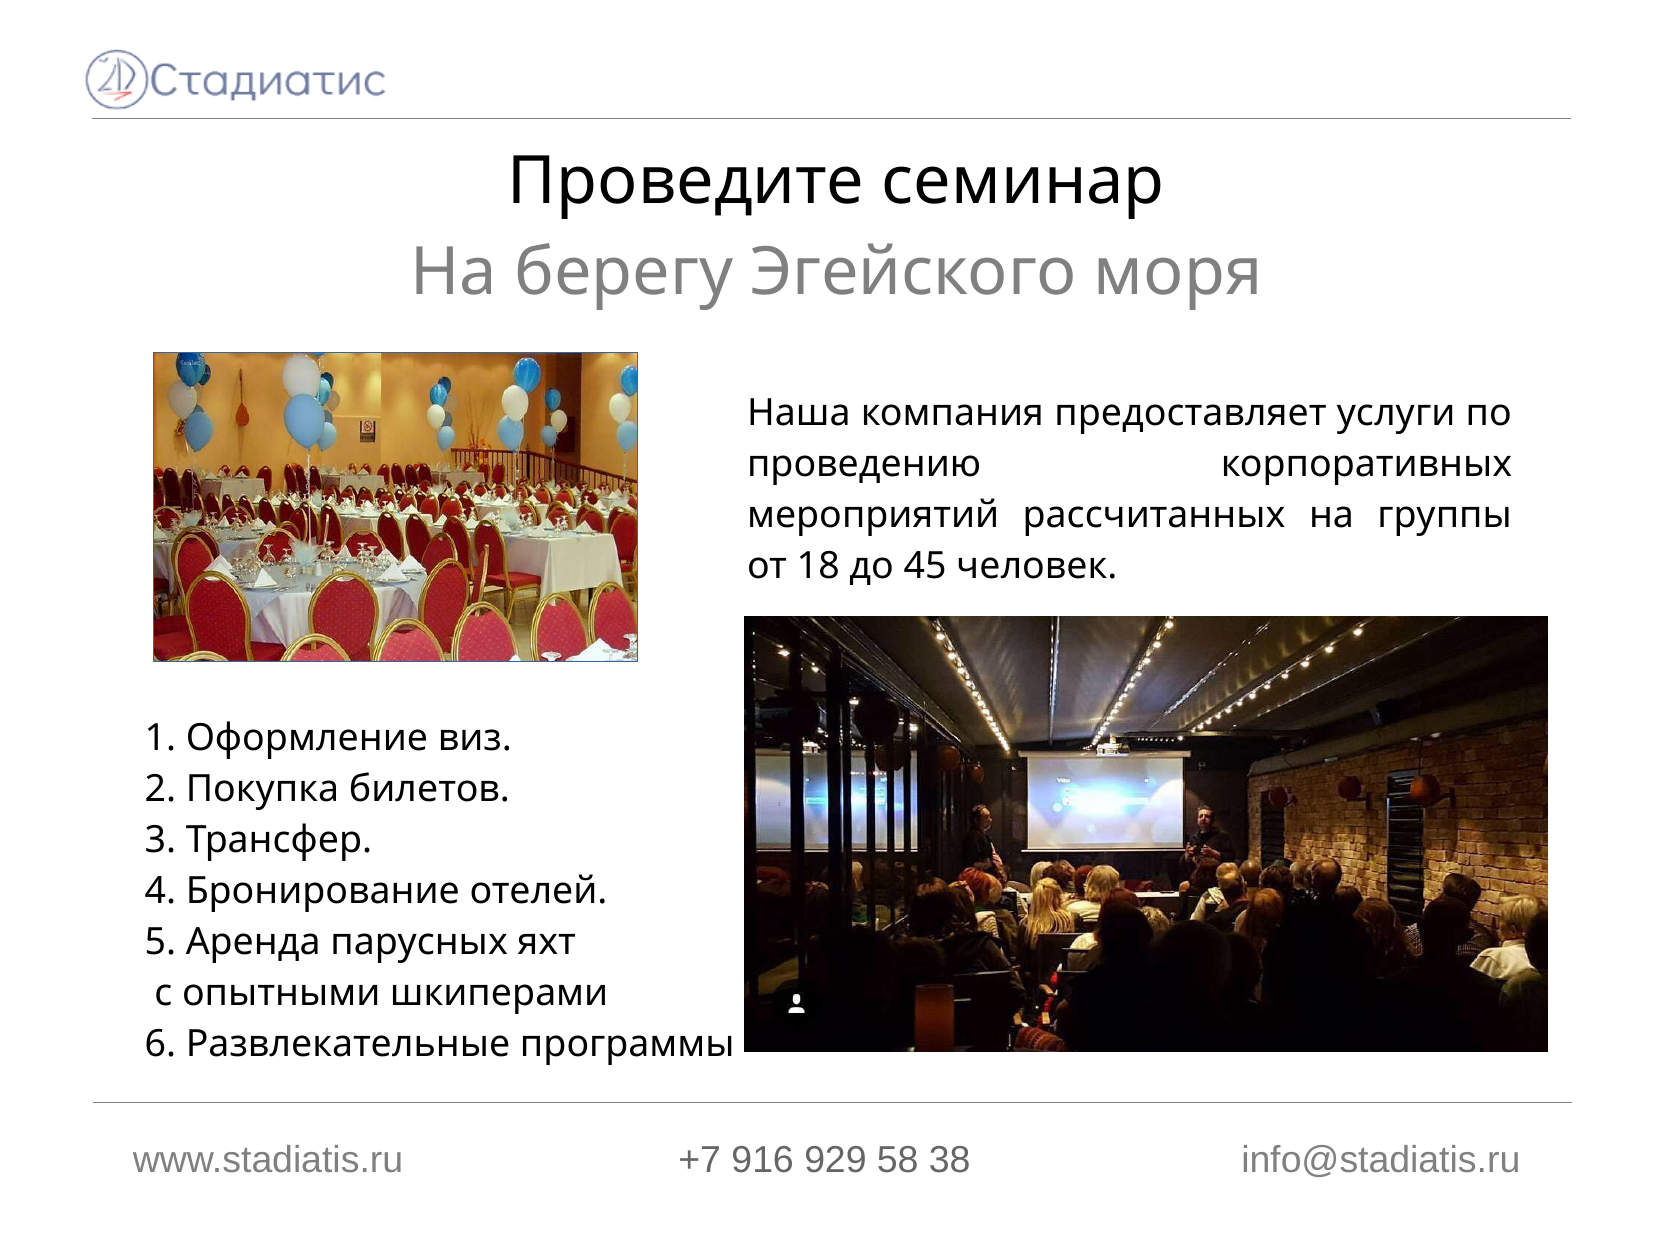

Проведите семинар
На берегу Эгейского моря
Наша компания предоставляет услуги по проведению корпоративных мероприятий рассчитанных на группы от 18 до 45 человек.
1. Оформление виз.
2. Покупка билетов.
3. Трансфер.
4. Бронирование отелей.
5. Аренда парусных яхт
 с опытными шкиперами
6. Развлекательные программы
www.stadiatis.ru
+7 916 929 58 38
info@stadiatis.ru